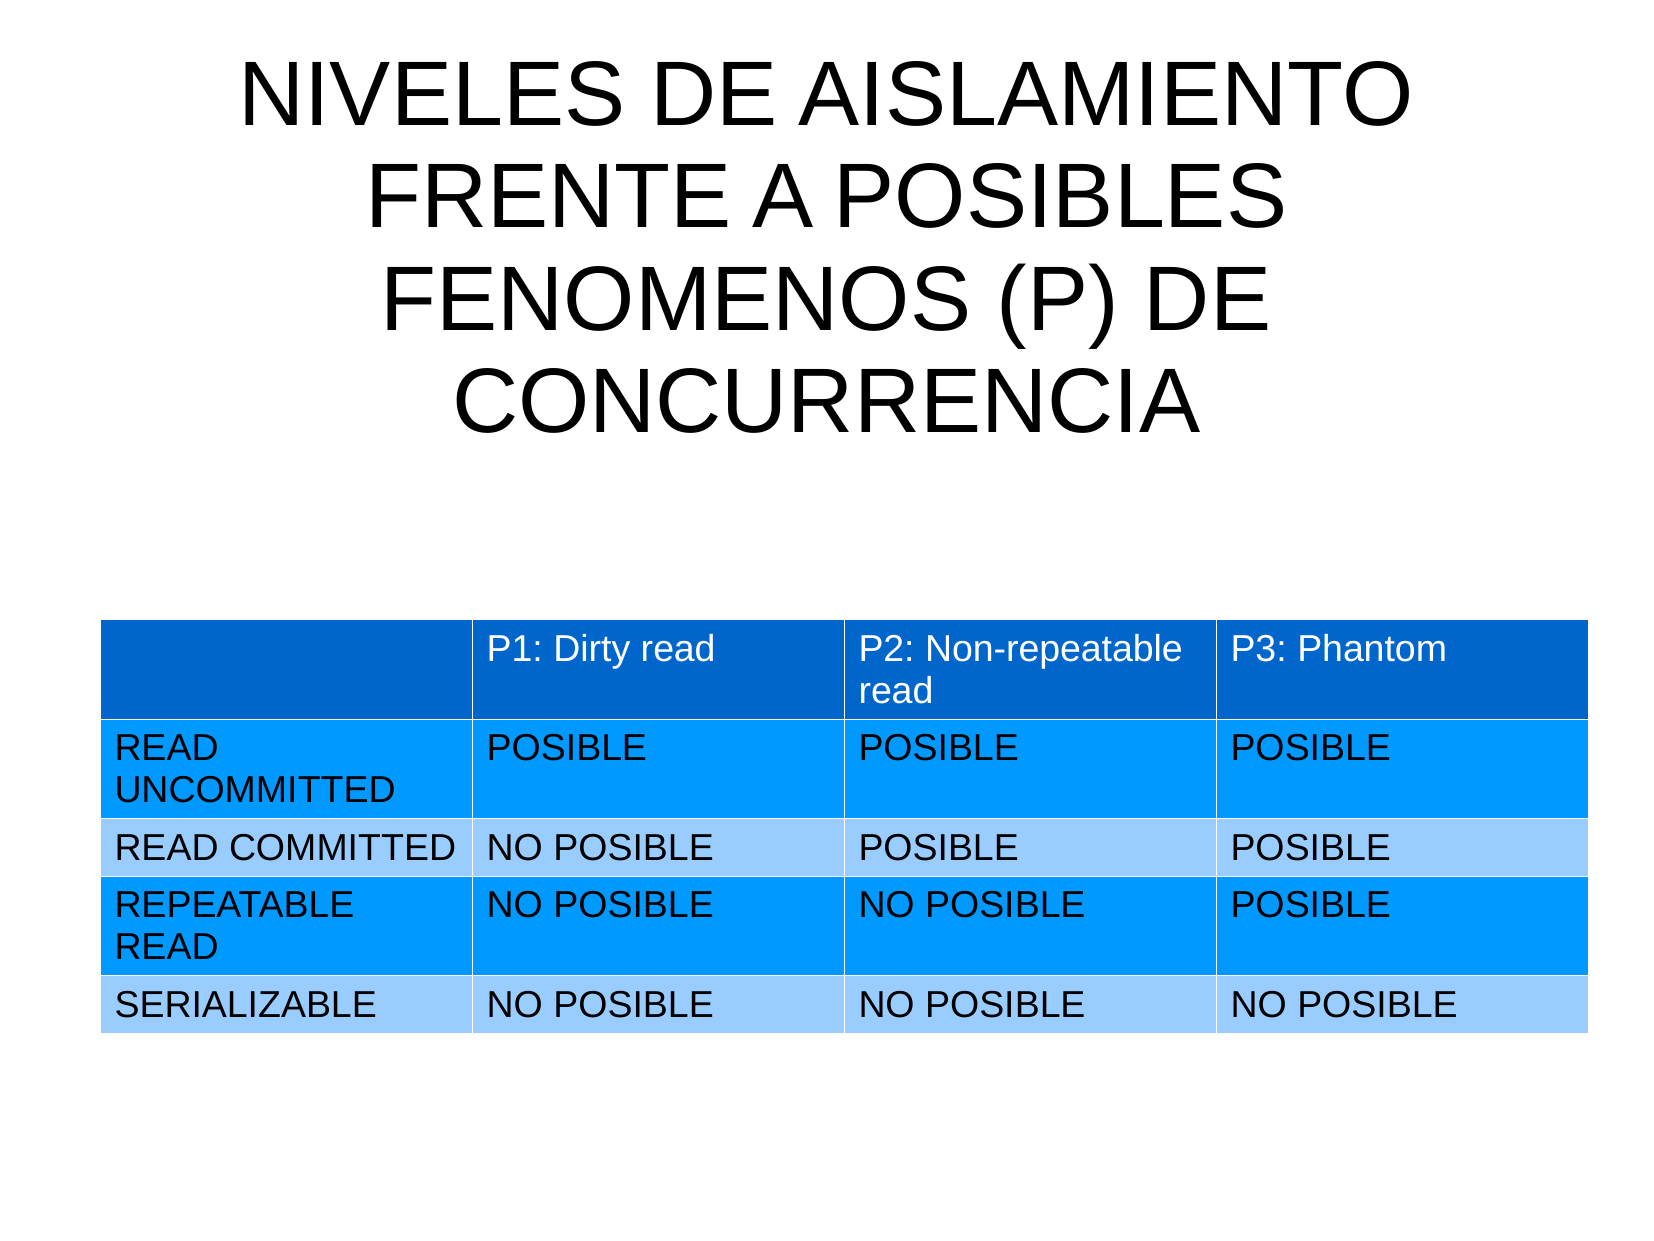

# NIVELES DE AISLAMIENTO FRENTE A POSIBLES FENOMENOS (P) DE CONCURRENCIA
| | P1: Dirty read | P2: Non-repeatable read | P3: Phantom |
| --- | --- | --- | --- |
| READ UNCOMMITTED | POSIBLE | POSIBLE | POSIBLE |
| READ COMMITTED | NO POSIBLE | POSIBLE | POSIBLE |
| REPEATABLE READ | NO POSIBLE | NO POSIBLE | POSIBLE |
| SERIALIZABLE | NO POSIBLE | NO POSIBLE | NO POSIBLE |